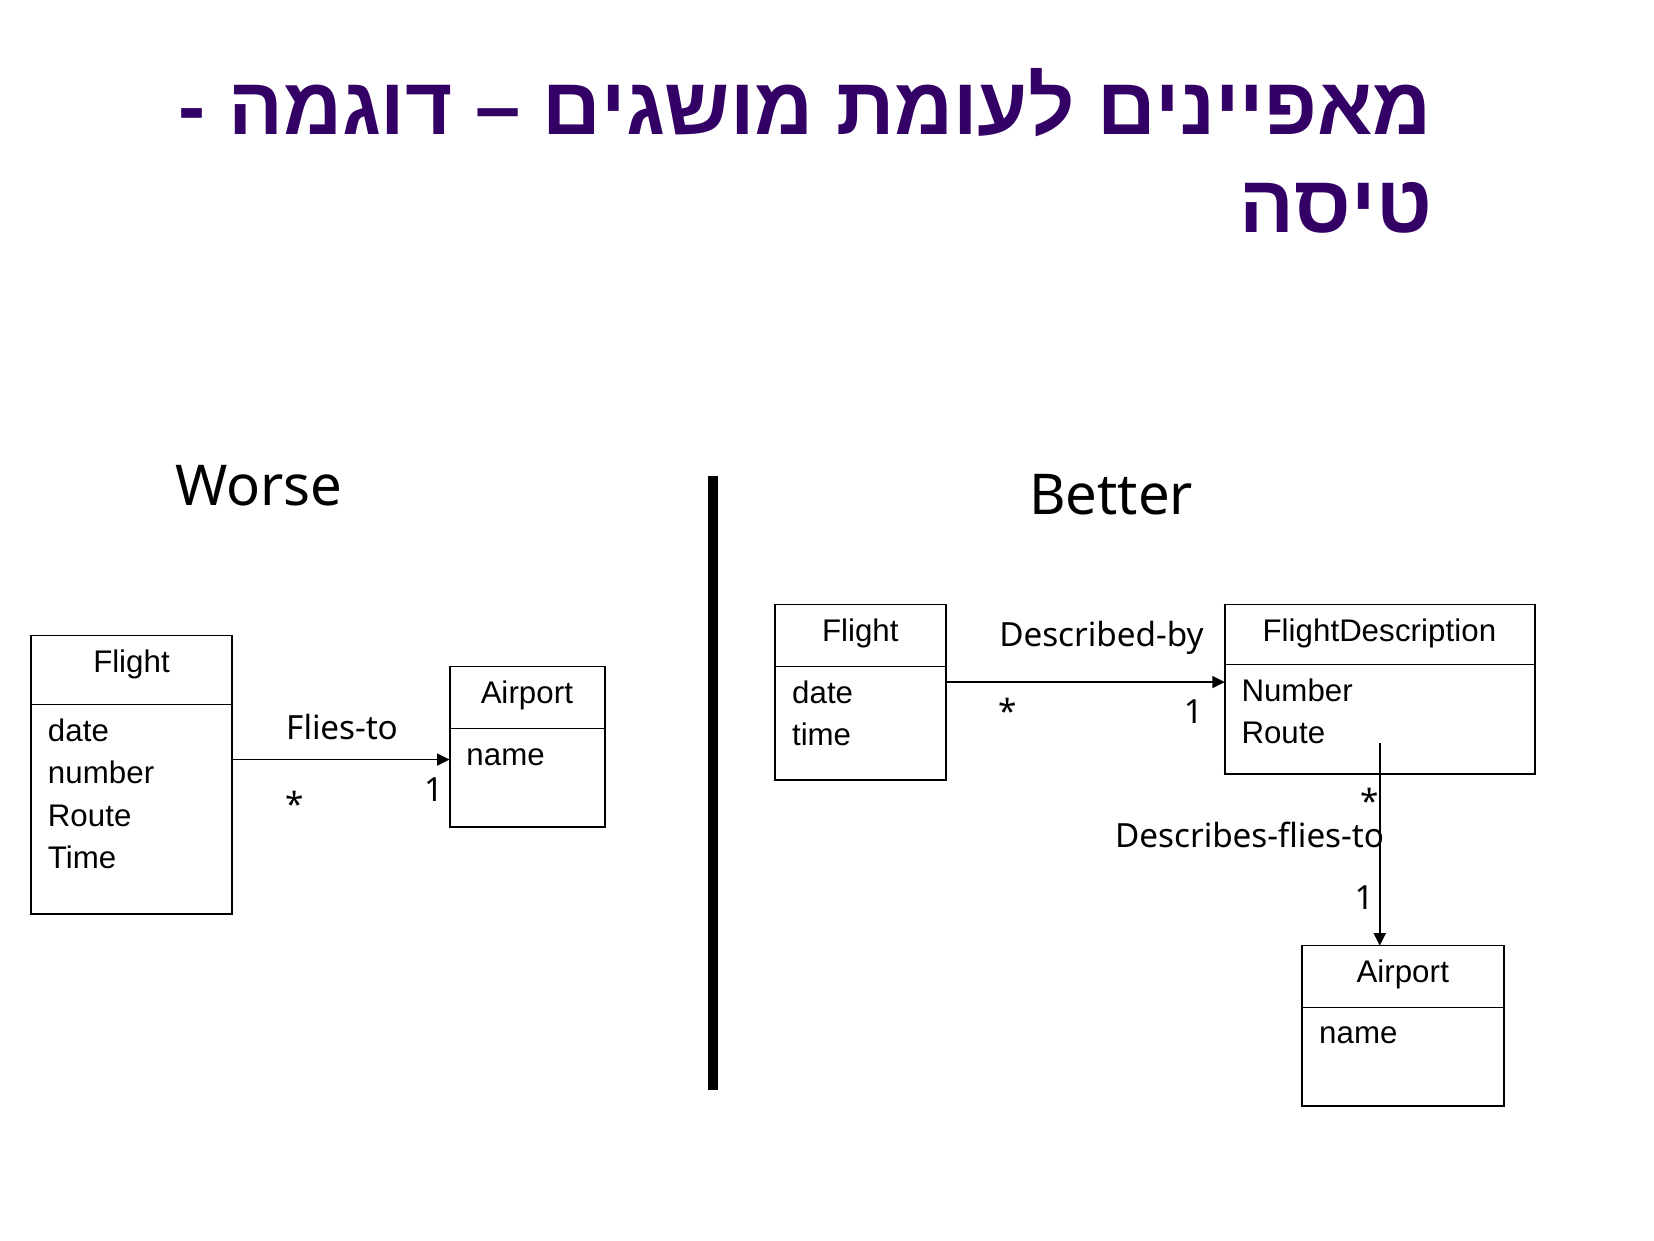

# מאפיינים לעומת מושגים – דוגמה - טיסה
Worse
Better
| Flight |
| --- |
| date time |
Described-by
| FlightDescription |
| --- |
| Number Route |
| Flight |
| --- |
| date number Route Time |
| Airport |
| --- |
| name |
*
1
Flies-to
1
*
*
Describes-flies-to
1
| Airport |
| --- |
| name |